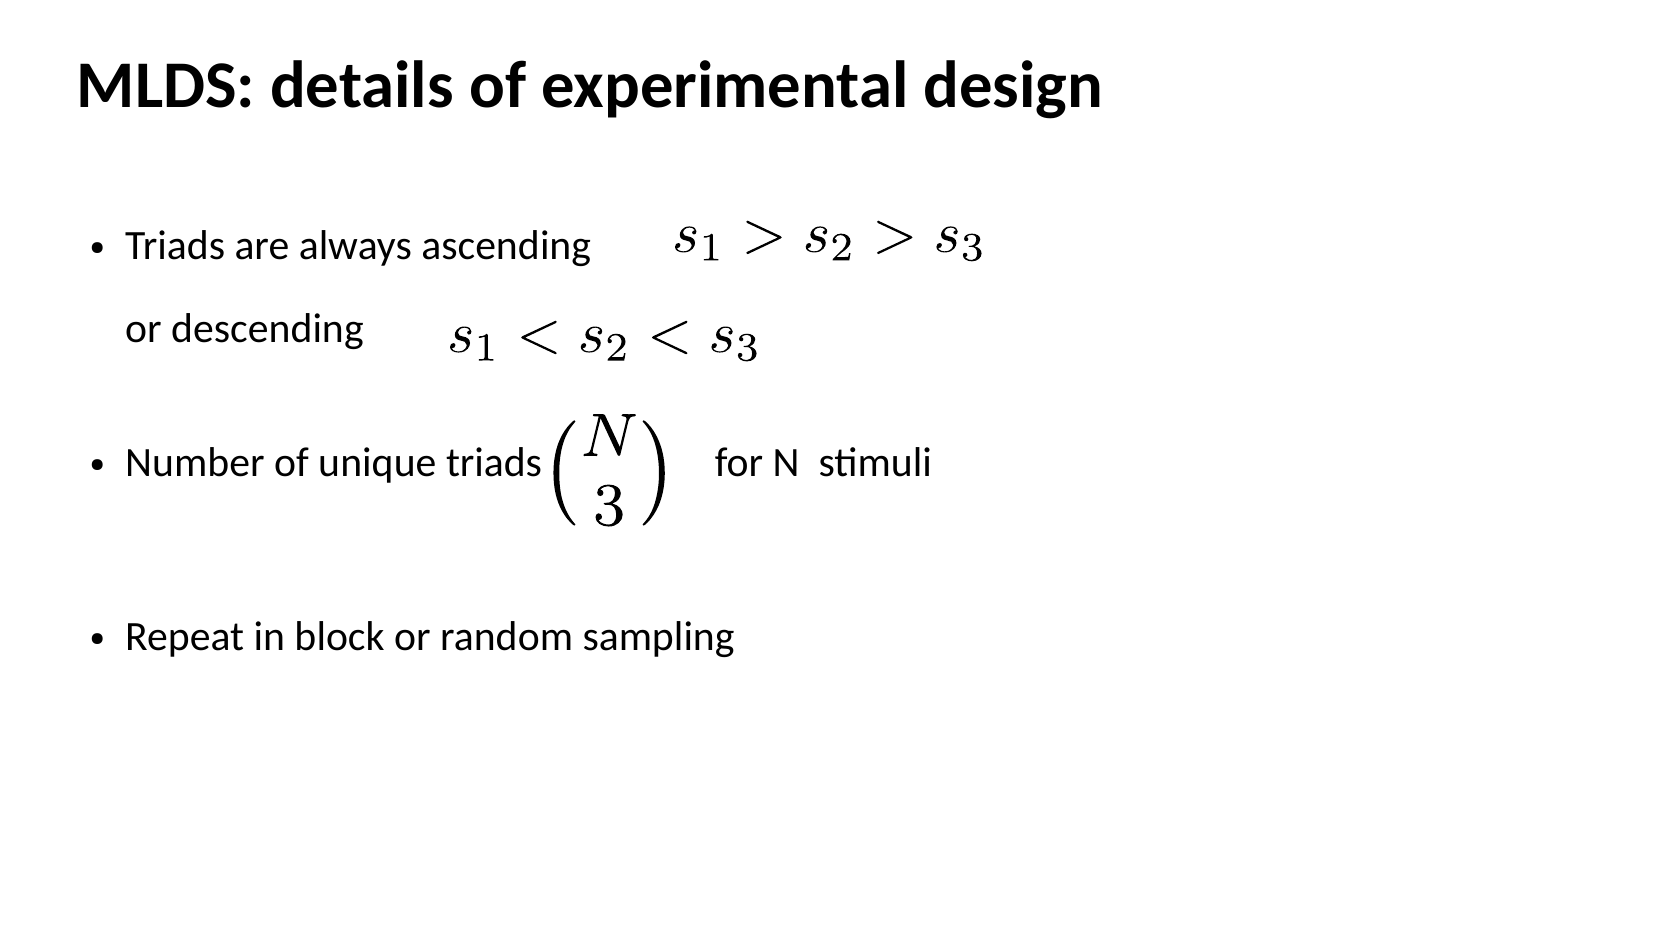

# MLDS: details of experimental design
Triads are always ascending
or descending
Number of unique triads
for N stimuli
Repeat in block or random sampling